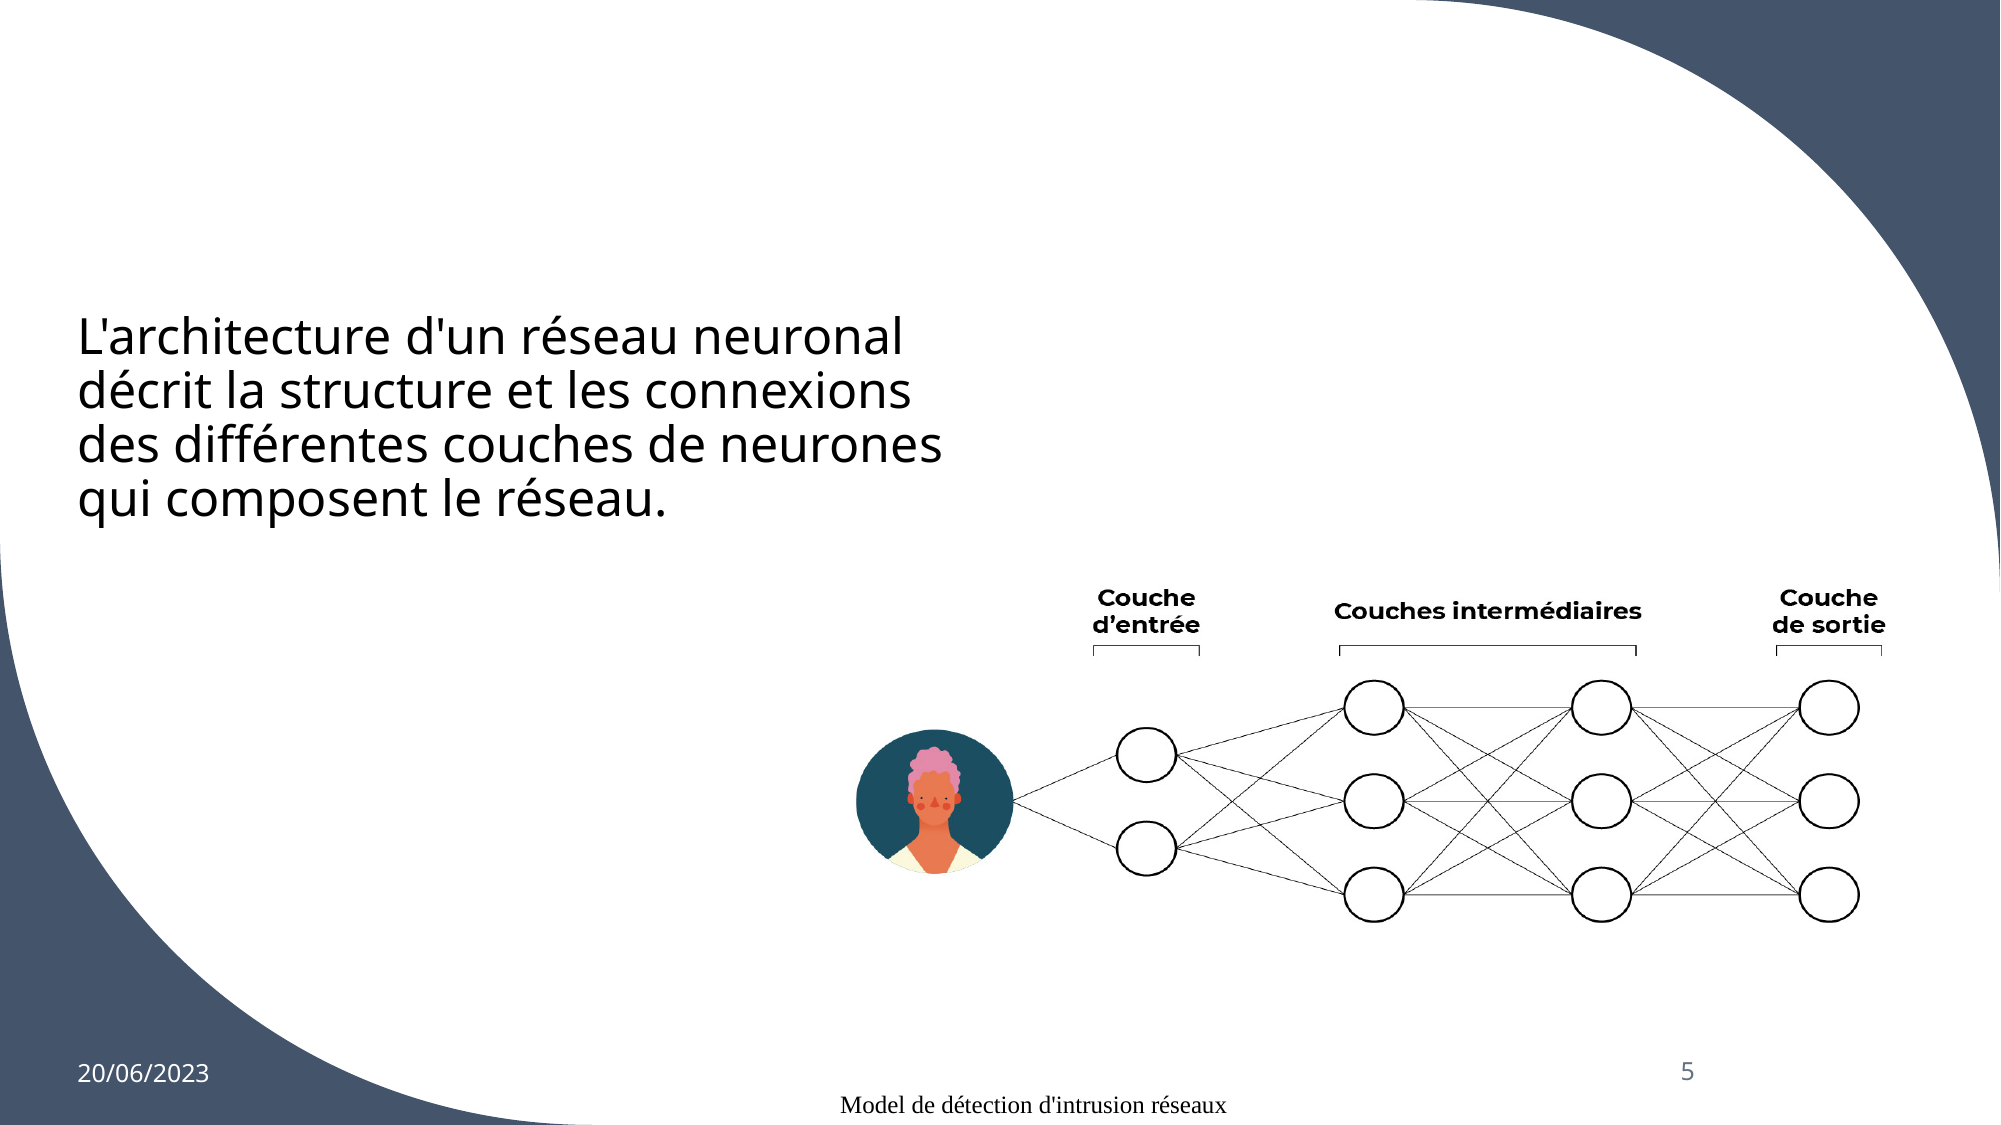

# L'architecture d'un réseau neuronal décrit la structure et les connexions des différentes couches de neurones qui composent le réseau.
20/06/2023
Model de détection d'intrusion réseaux